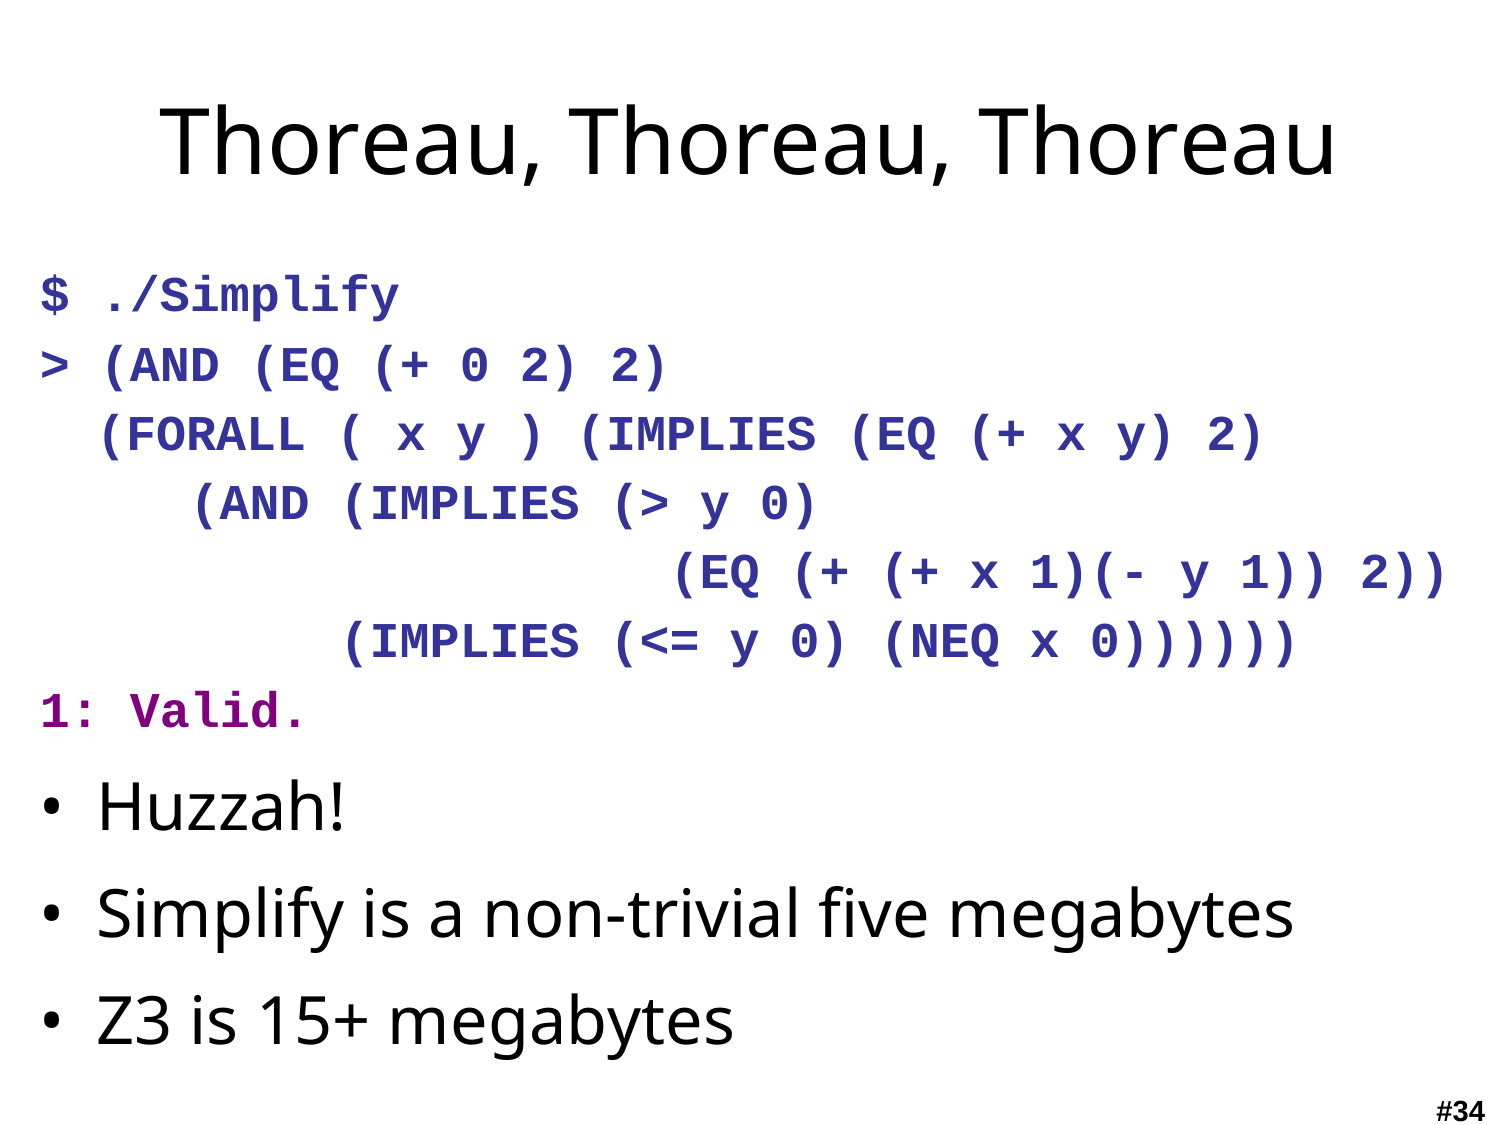

# Thoreau, Thoreau, Thoreau
$ ./Simplify
> (AND (EQ (+ 0 2) 2)
	(FORALL ( x y ) (IMPLIES (EQ (+ x y) 2)
		(AND (IMPLIES (> y 0)
					 (EQ (+ (+ x 1)(- y 1)) 2))
			(IMPLIES (<= y 0) (NEQ x 0))))))
1: Valid.
Huzzah!
Simplify is a non-trivial five megabytes
Z3 is 15+ megabytes
34